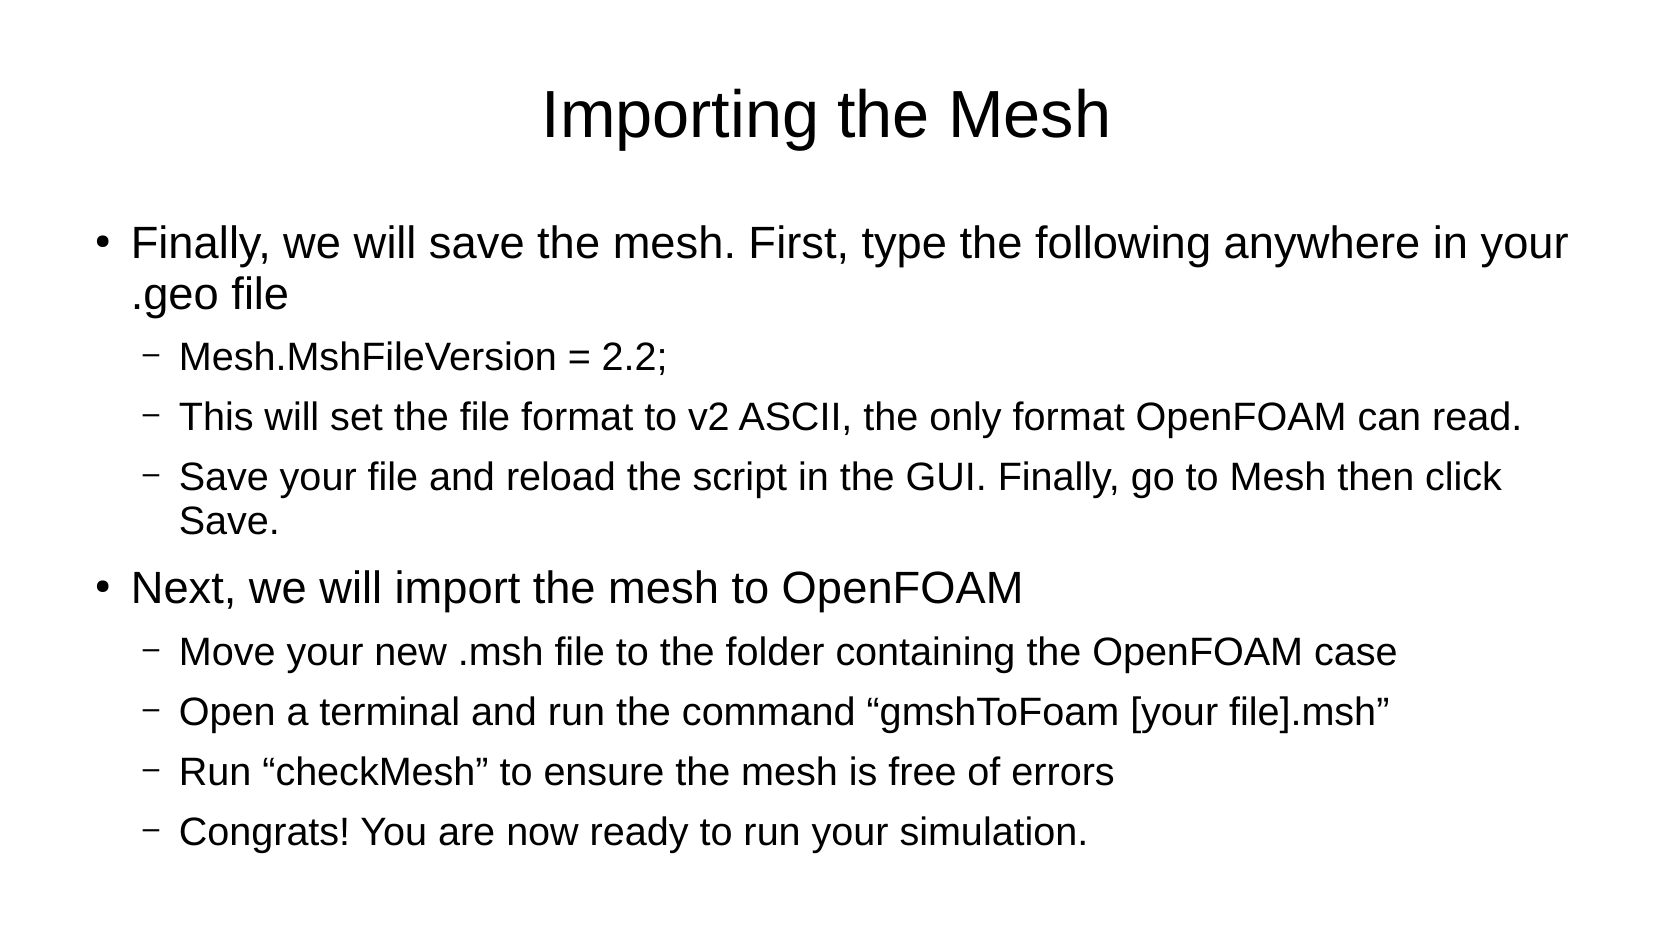

# Importing the Mesh
Finally, we will save the mesh. First, type the following anywhere in your .geo file
Mesh.MshFileVersion = 2.2;
This will set the file format to v2 ASCII, the only format OpenFOAM can read.
Save your file and reload the script in the GUI. Finally, go to Mesh then click Save.
Next, we will import the mesh to OpenFOAM
Move your new .msh file to the folder containing the OpenFOAM case
Open a terminal and run the command “gmshToFoam [your file].msh”
Run “checkMesh” to ensure the mesh is free of errors
Congrats! You are now ready to run your simulation.